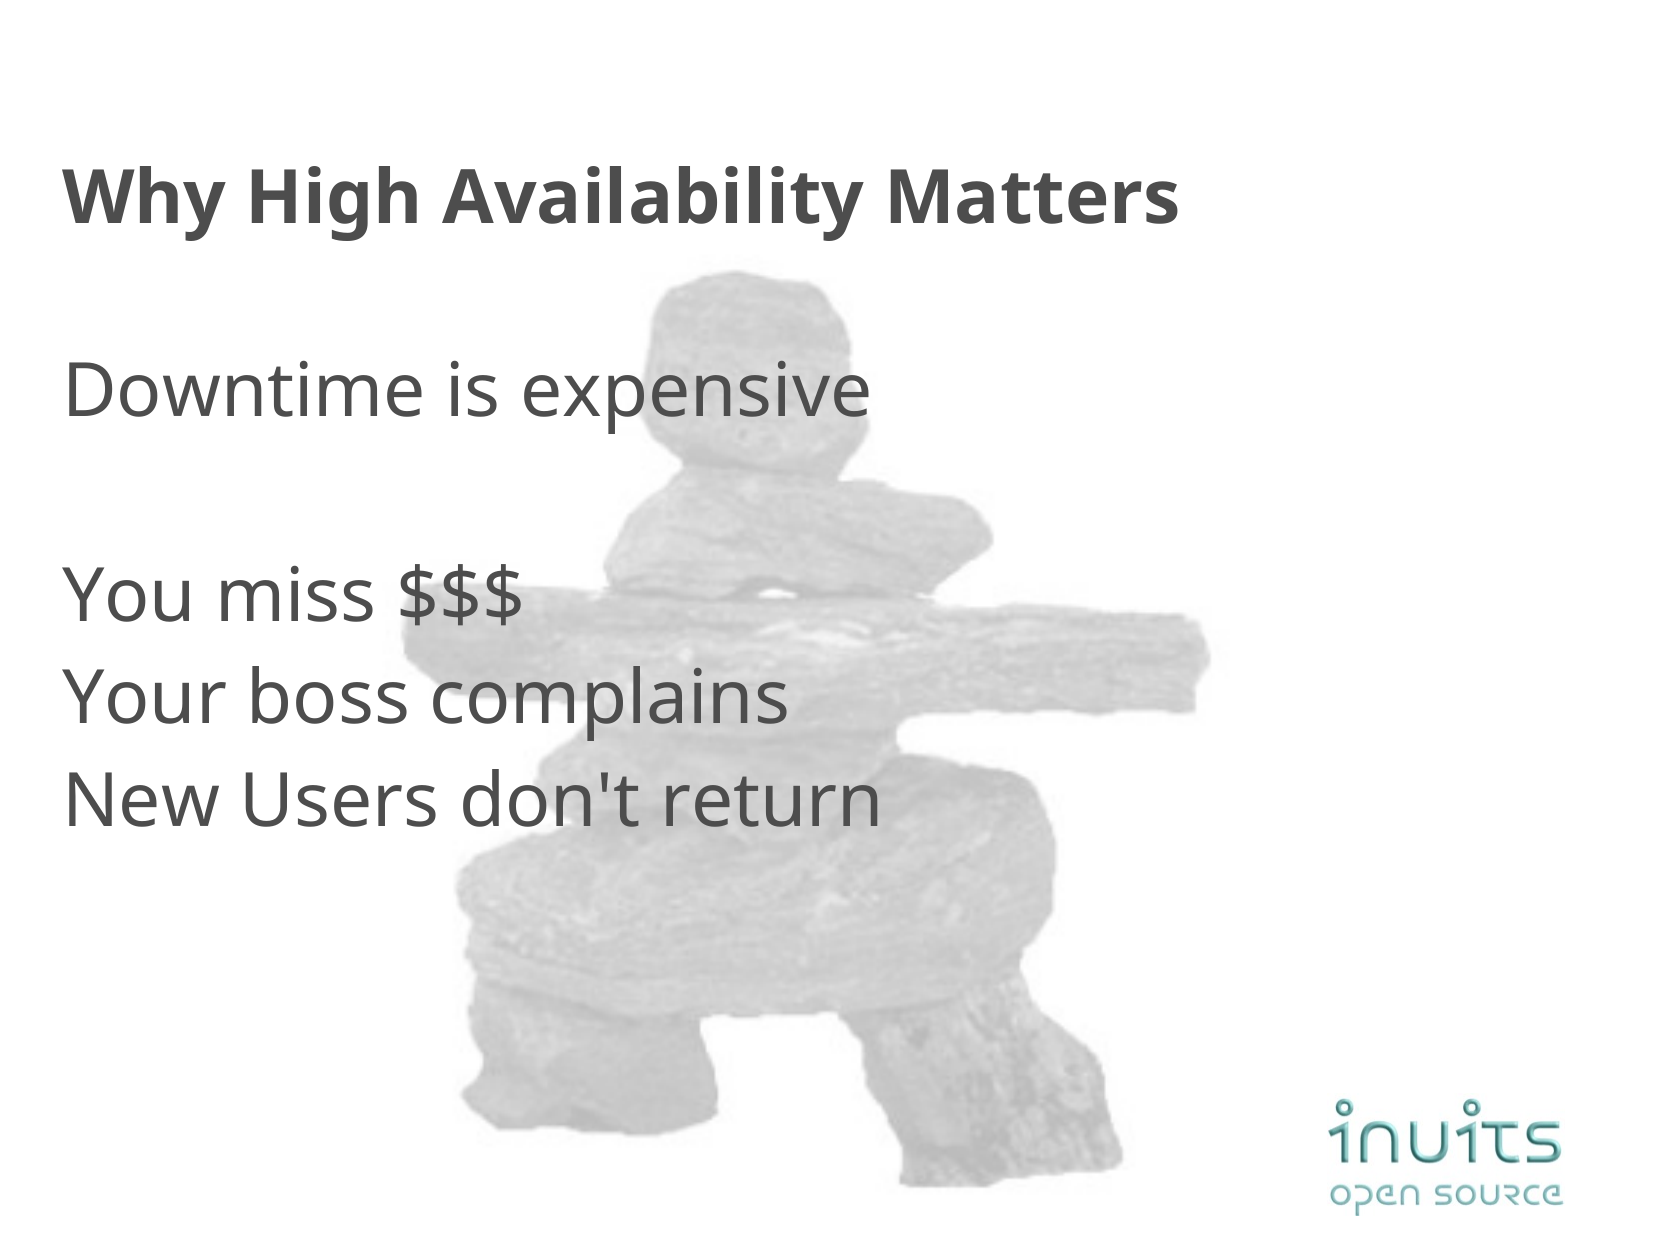

Why High Availability Matters
Downtime is expensive
You miss $$$
Your boss complains
New Users don't return
#